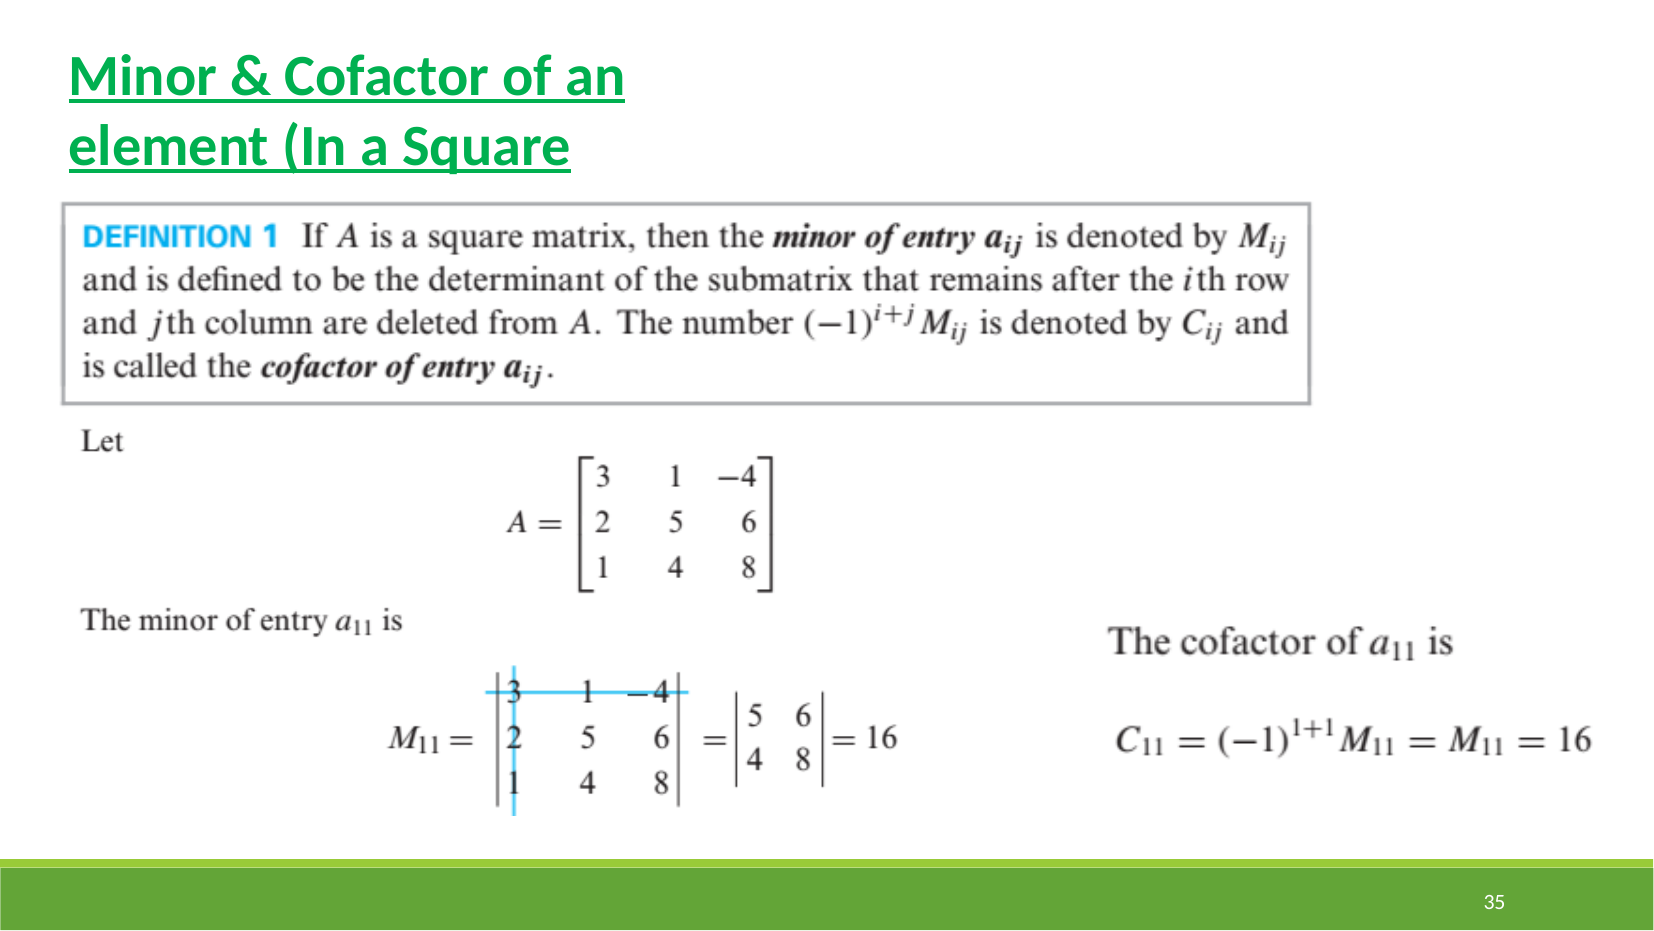

Minor & Cofactor of an element (In a Square Matrix)